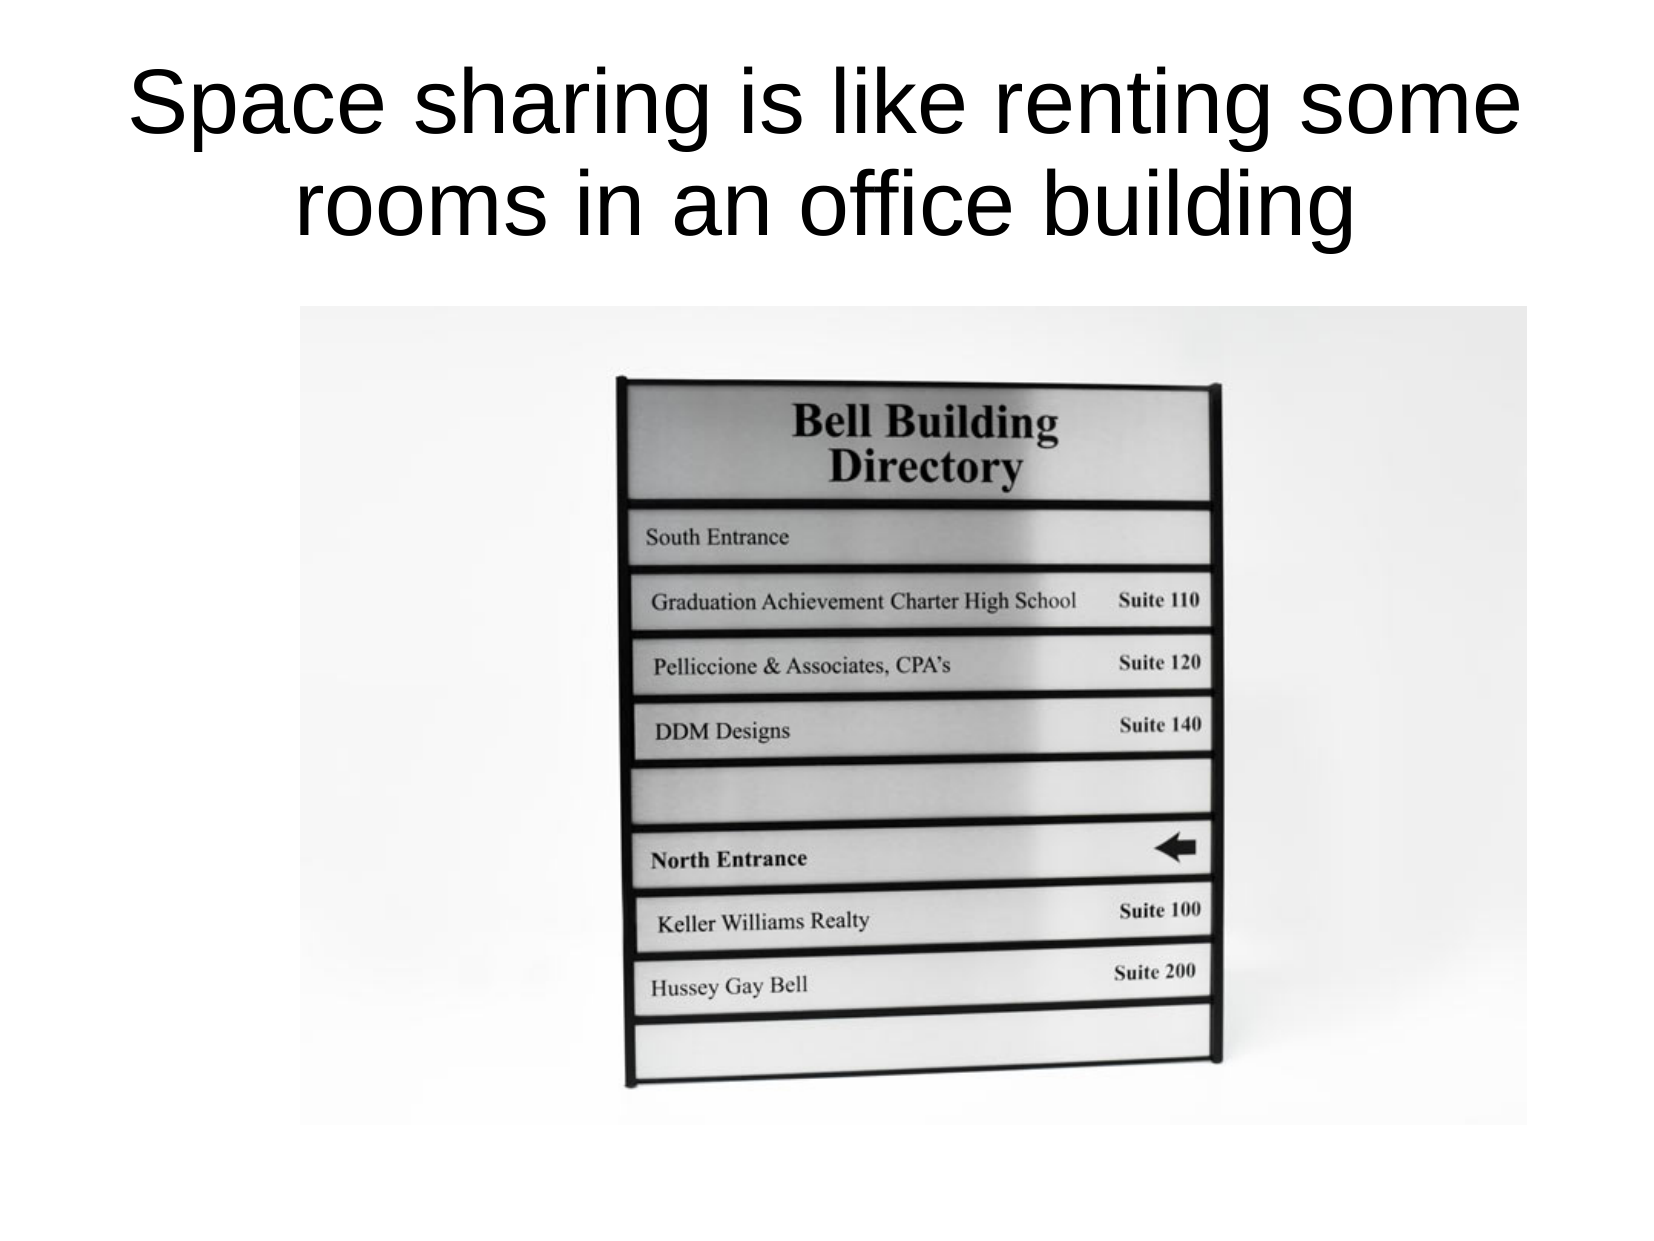

# Space sharing is like renting some rooms in an office building